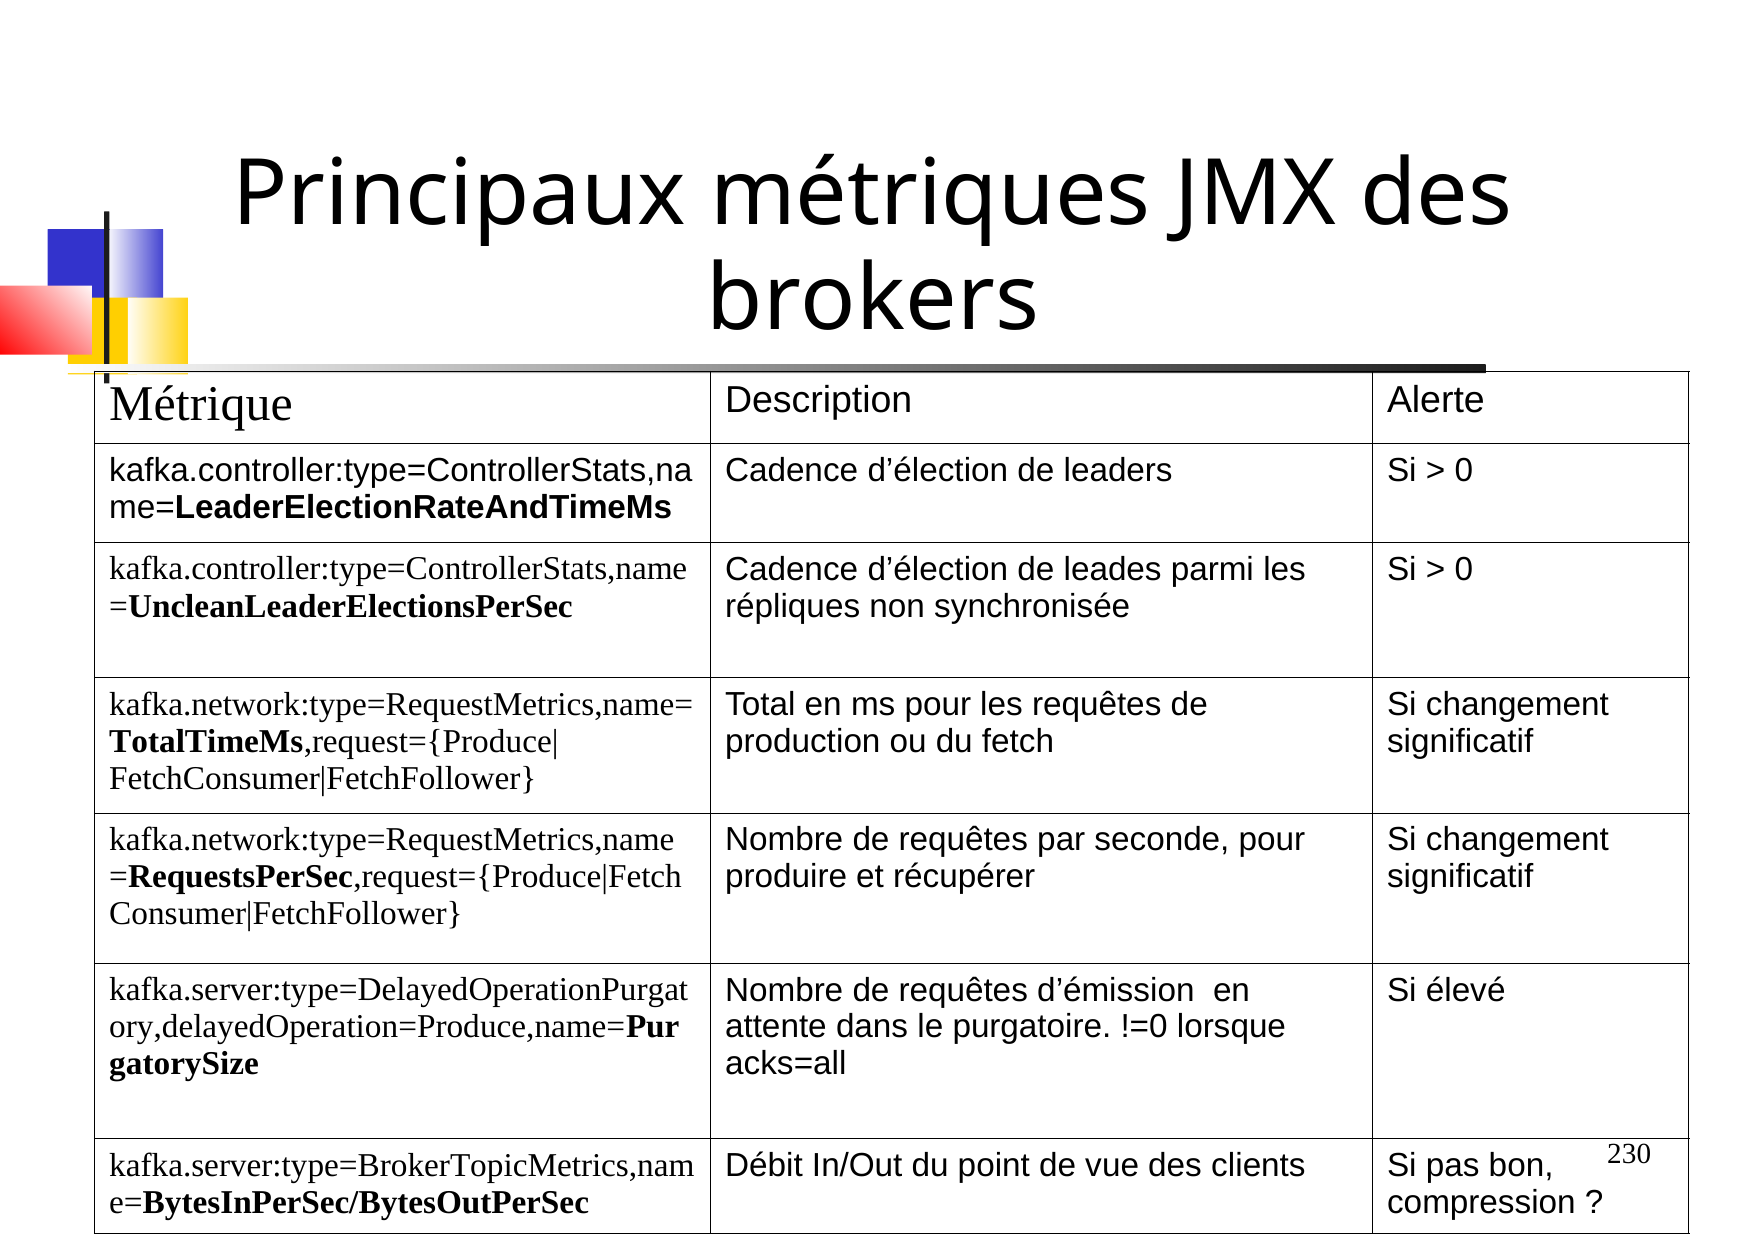

# Principaux métriques JMX des brokers
| Métrique | Description | Alerte |
| --- | --- | --- |
| kafka.controller:type=ControllerStats,name=LeaderElectionRateAndTimeMs | Cadence d’élection de leaders | Si > 0 |
| kafka.controller:type=ControllerStats,name=UncleanLeaderElectionsPerSec | Cadence d’élection de leades parmi les répliques non synchronisée | Si > 0 |
| kafka.network:type=RequestMetrics,name=TotalTimeMs,request={Produce|FetchConsumer|FetchFollower} | Total en ms pour les requêtes de production ou du fetch | Si changement significatif |
| kafka.network:type=RequestMetrics,name =RequestsPerSec,request={Produce|Fetch Consumer|FetchFollower} | Nombre de requêtes par seconde, pour produire et récupérer | Si changement significatif |
| kafka.server:type=DelayedOperationPurgatory,delayedOperation=Produce,name=PurgatorySize | Nombre de requêtes d’émission en attente dans le purgatoire. !=0 lorsque acks=all | Si élevé |
| kafka.server:type=BrokerTopicMetrics,name=BytesInPerSec/BytesOutPerSec | Débit In/Out du point de vue des clients | Si pas bon, compression ? |